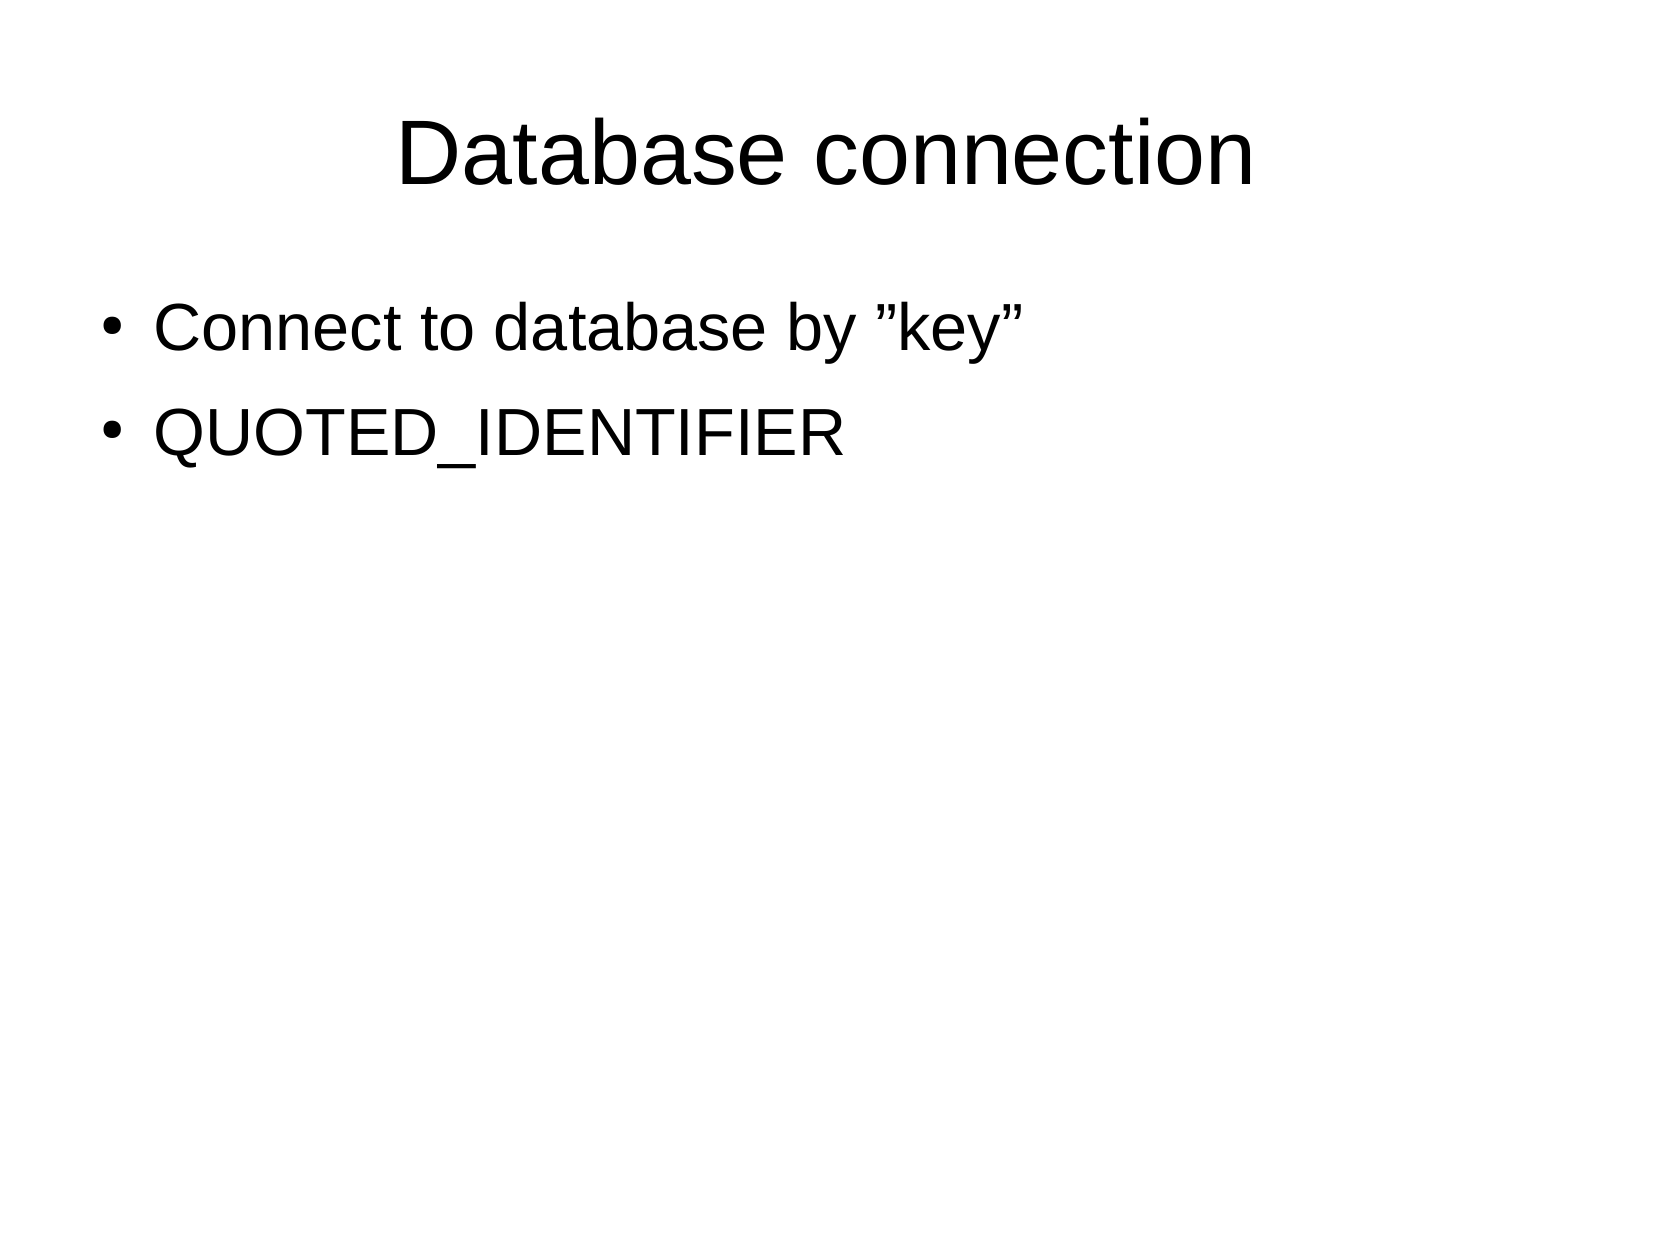

# Database connection
Connect to database by ”key”
QUOTED_IDENTIFIER